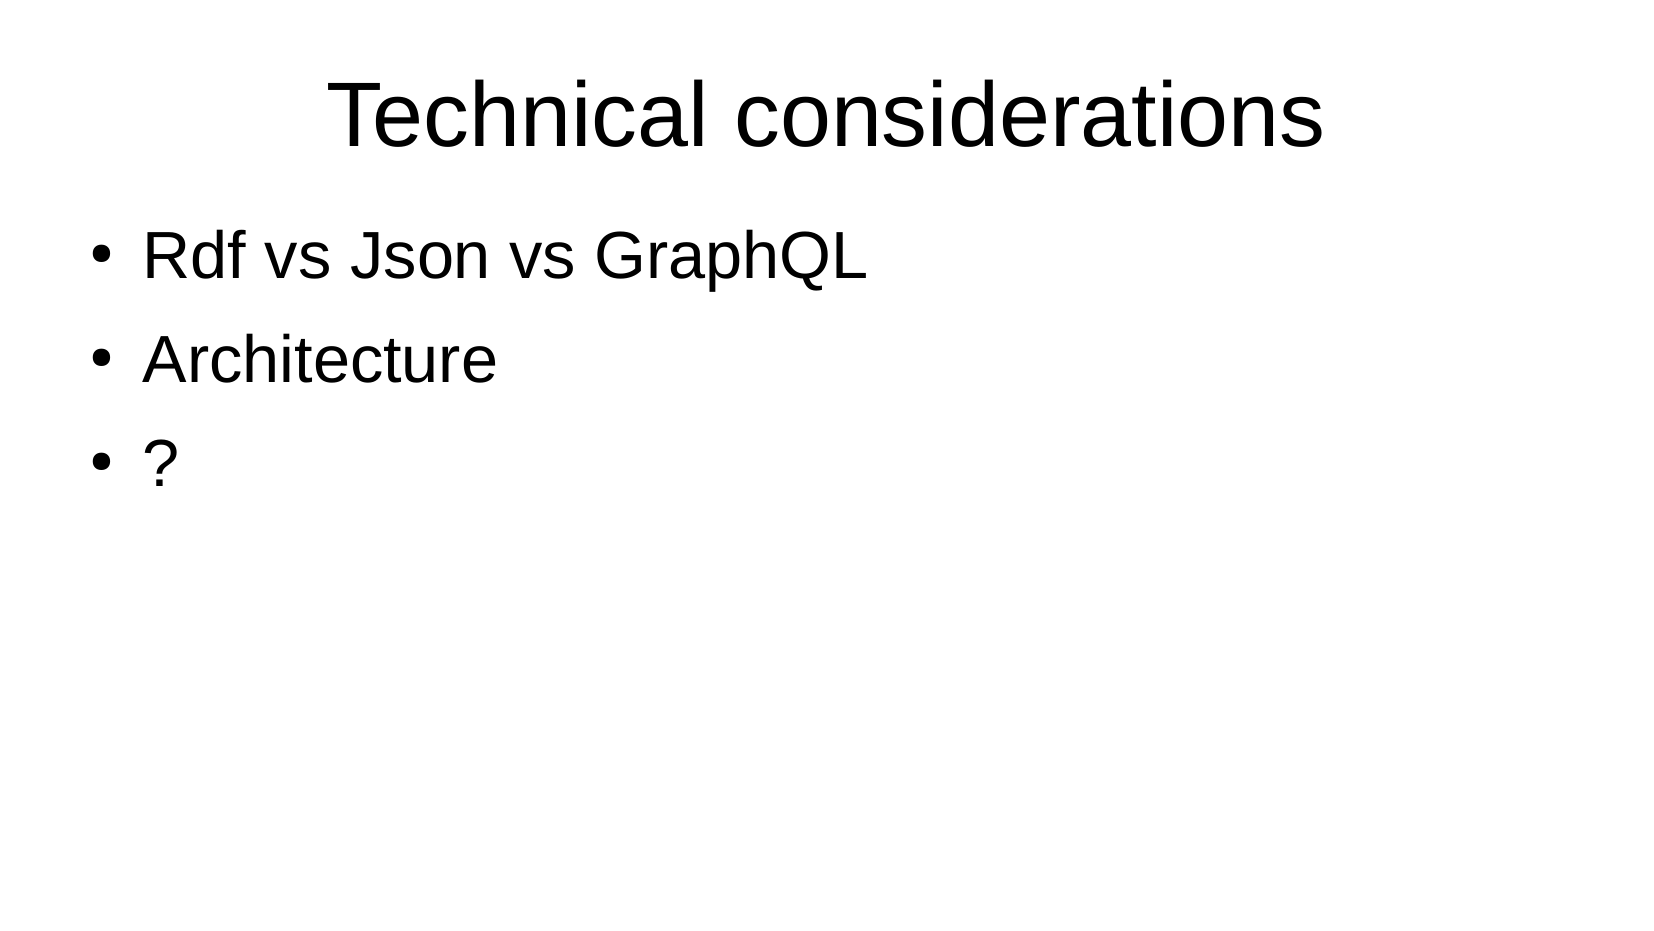

Technical considerations
# Rdf vs Json vs GraphQL
Architecture
?